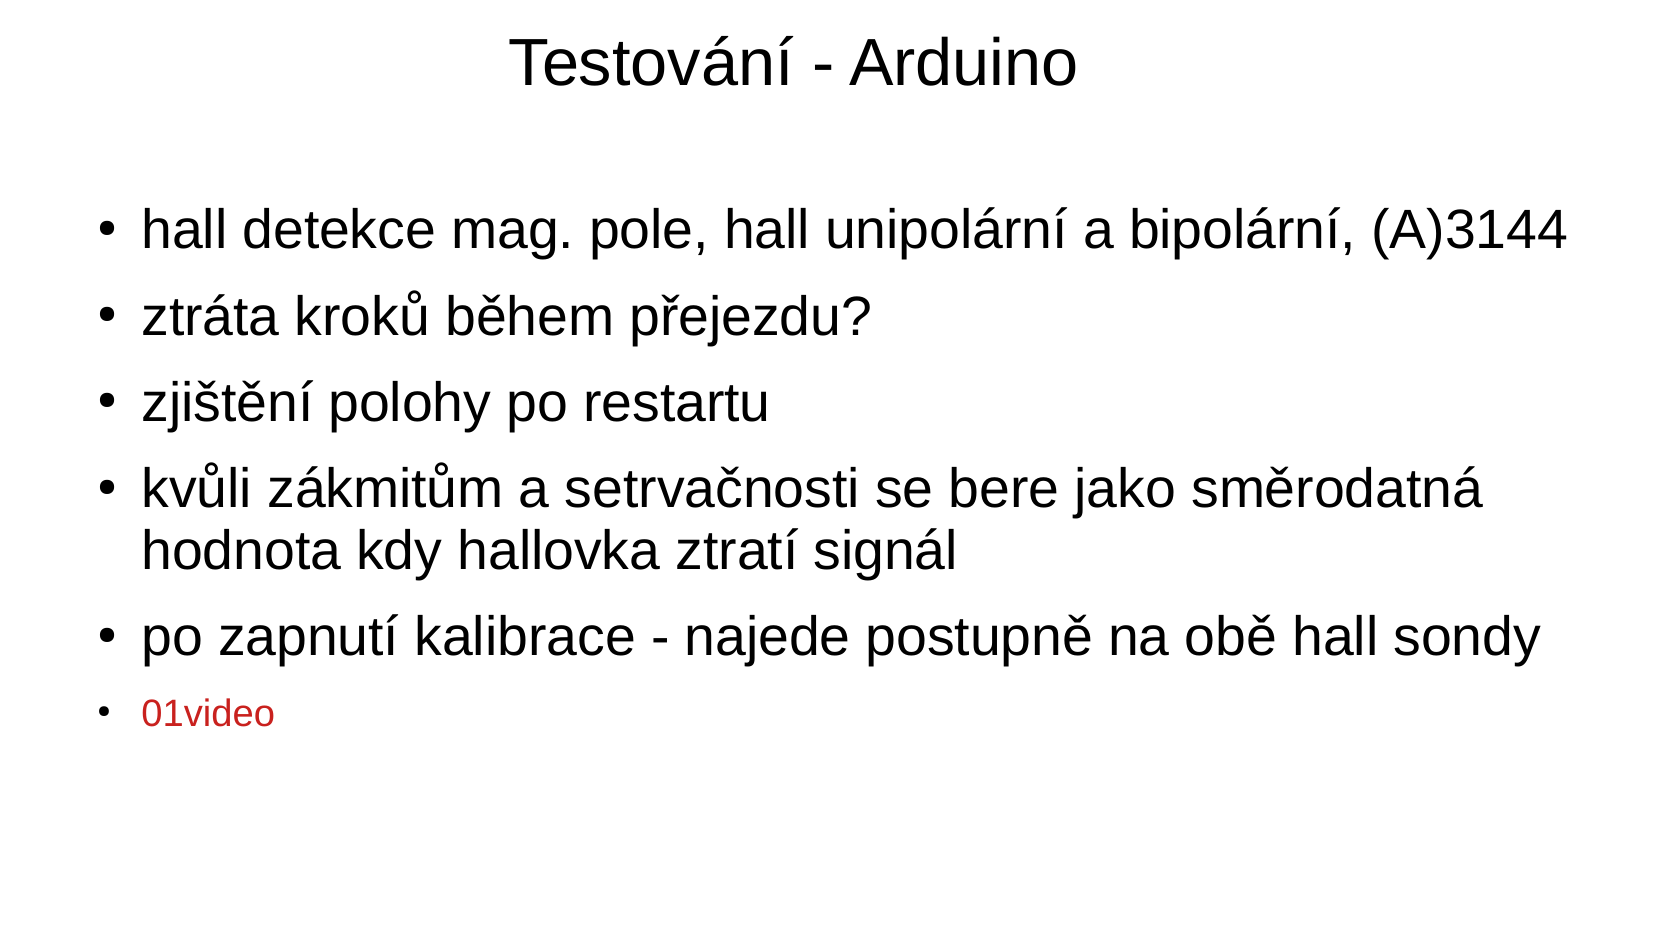

# Testování - Arduino
hall detekce mag. pole, hall unipolární a bipolární, (A)3144
ztráta kroků během přejezdu?
zjištění polohy po restartu
kvůli zákmitům a setrvačnosti se bere jako směrodatná hodnota kdy hallovka ztratí signál
po zapnutí kalibrace - najede postupně na obě hall sondy
01video